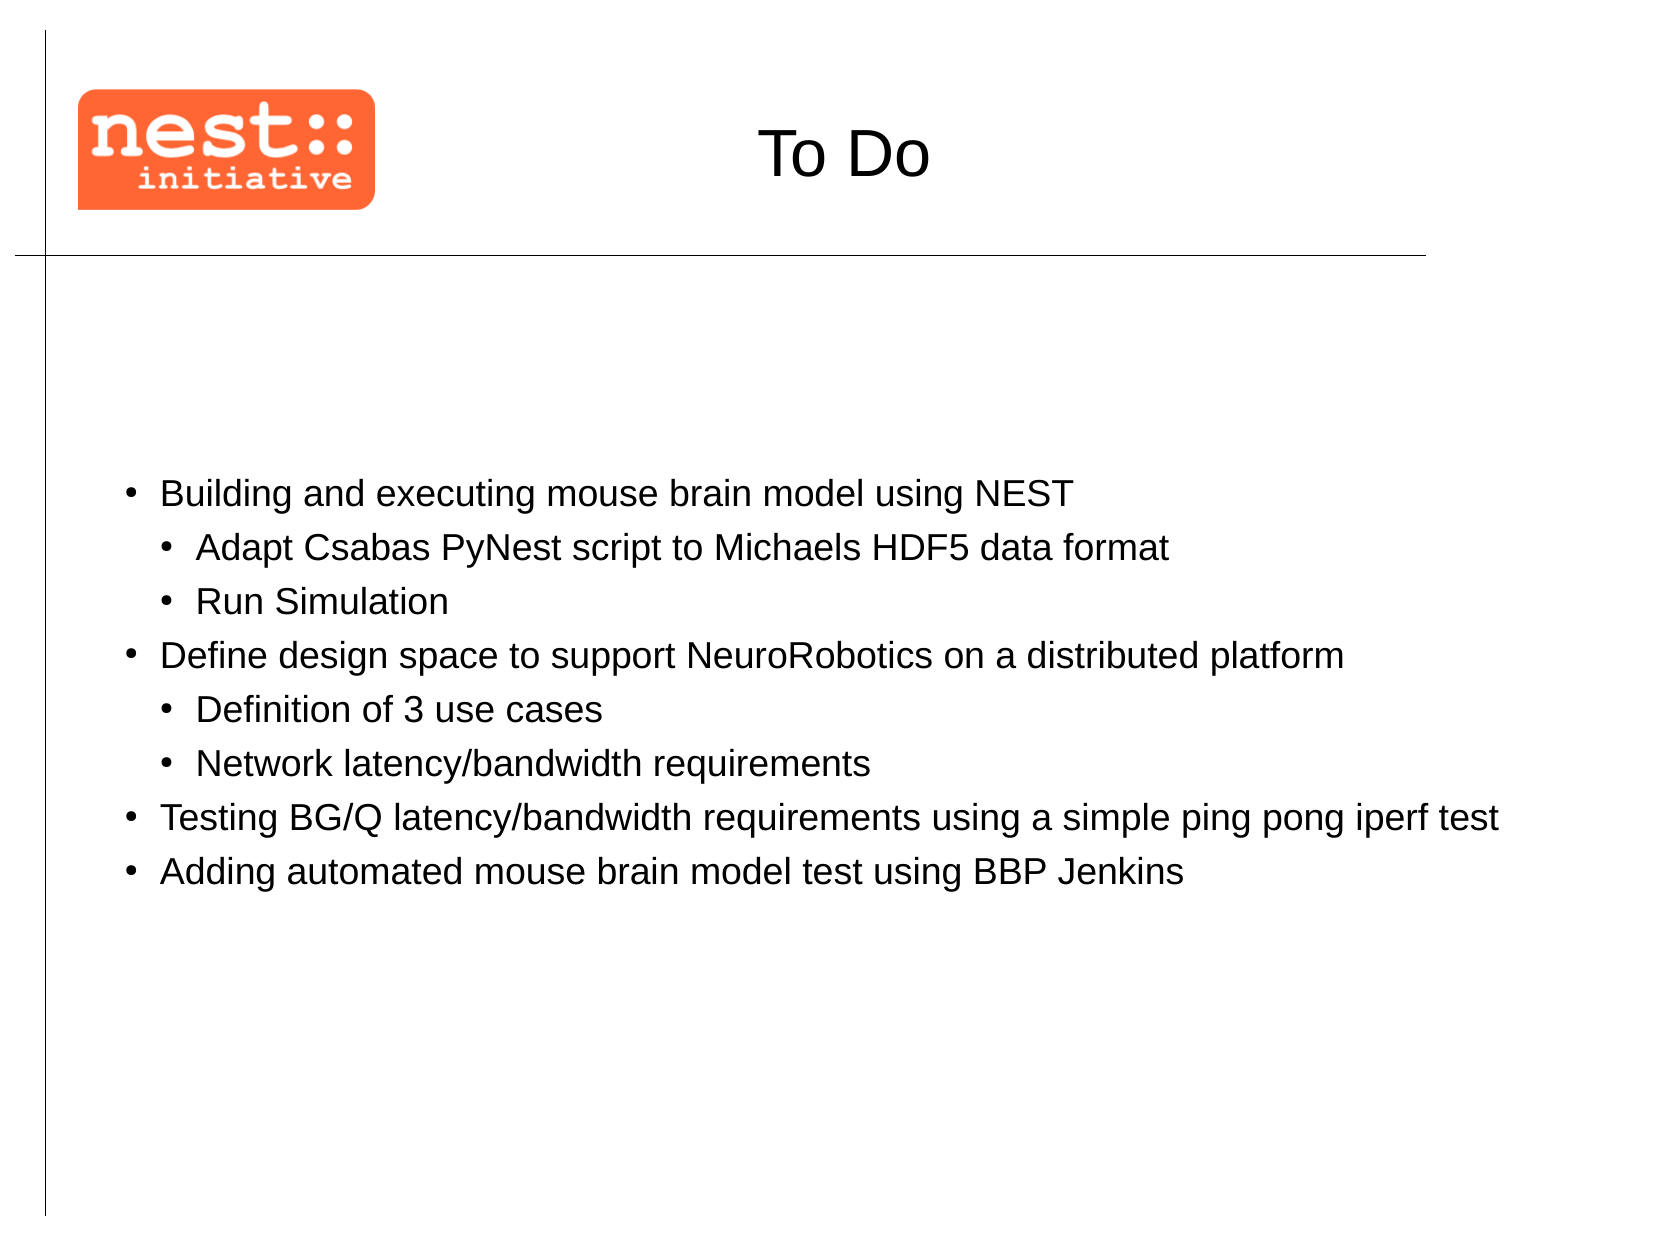

# To Do
Building and executing mouse brain model using NEST
Adapt Csabas PyNest script to Michaels HDF5 data format
Run Simulation
Define design space to support NeuroRobotics on a distributed platform
Definition of 3 use cases
Network latency/bandwidth requirements
Testing BG/Q latency/bandwidth requirements using a simple ping pong iperf test
Adding automated mouse brain model test using BBP Jenkins